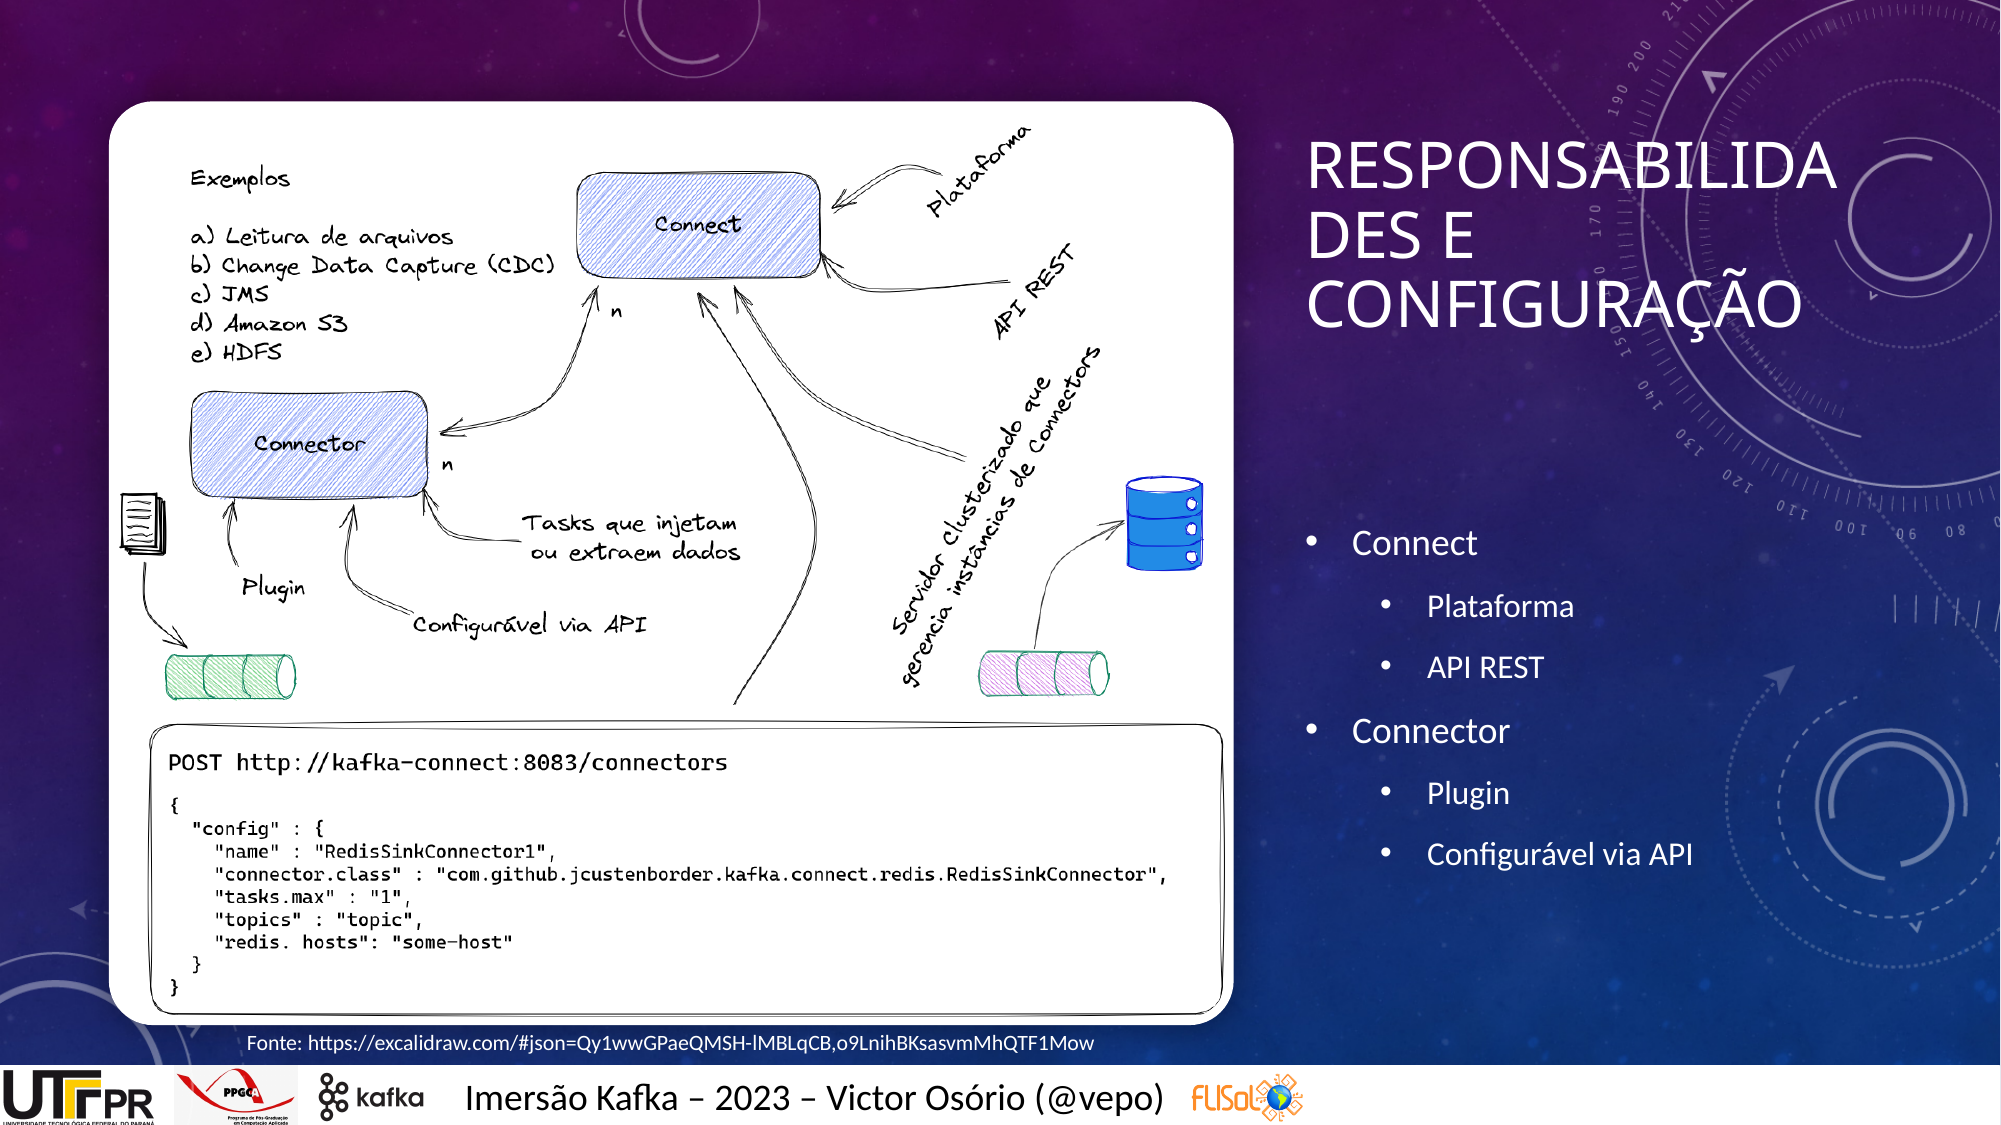

# Responsabilidades e Configuração
Connect
Plataforma
API REST
Connector
Plugin
Configurável via API
Fonte: https://excalidraw.com/#json=Qy1wwGPaeQMSH-lMBLqCB,o9LnihBKsasvmMhQTF1Mow